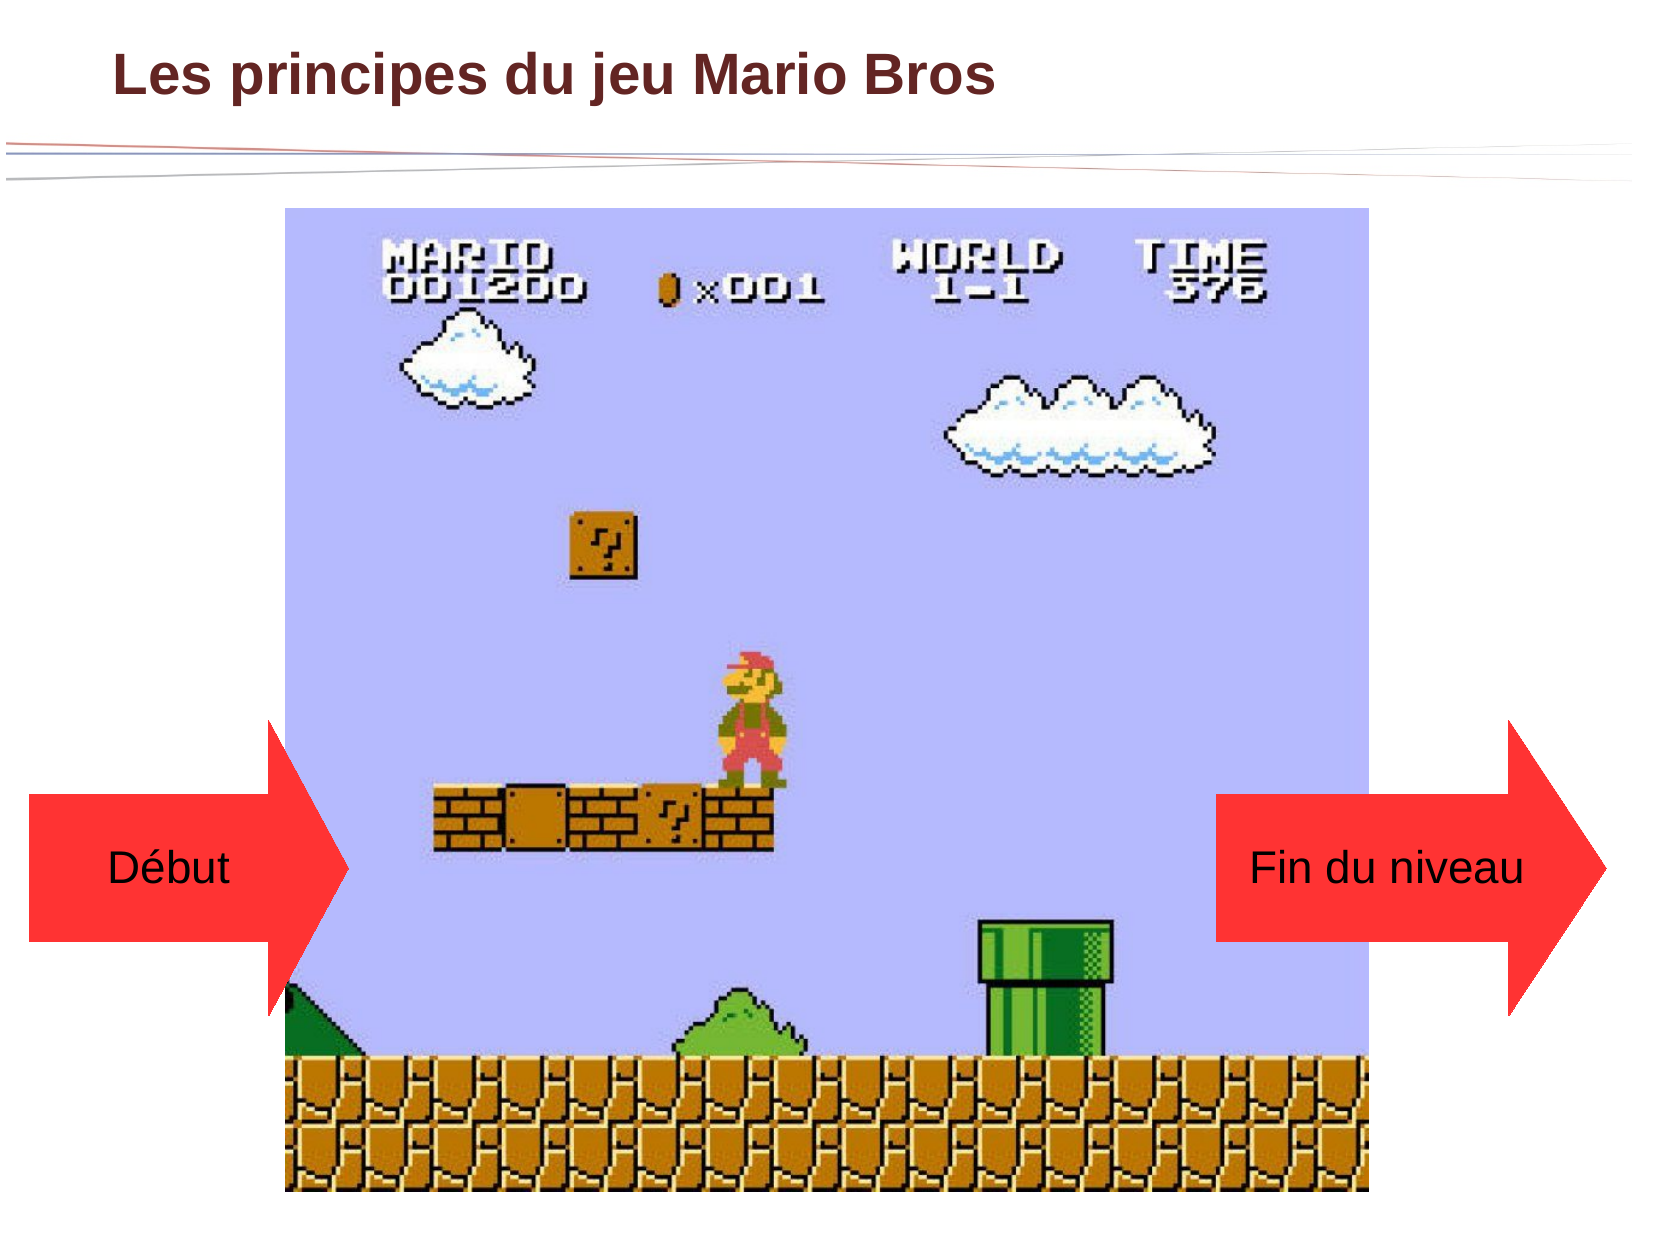

# Les principes du jeu Mario Bros
Début
Fin du niveau